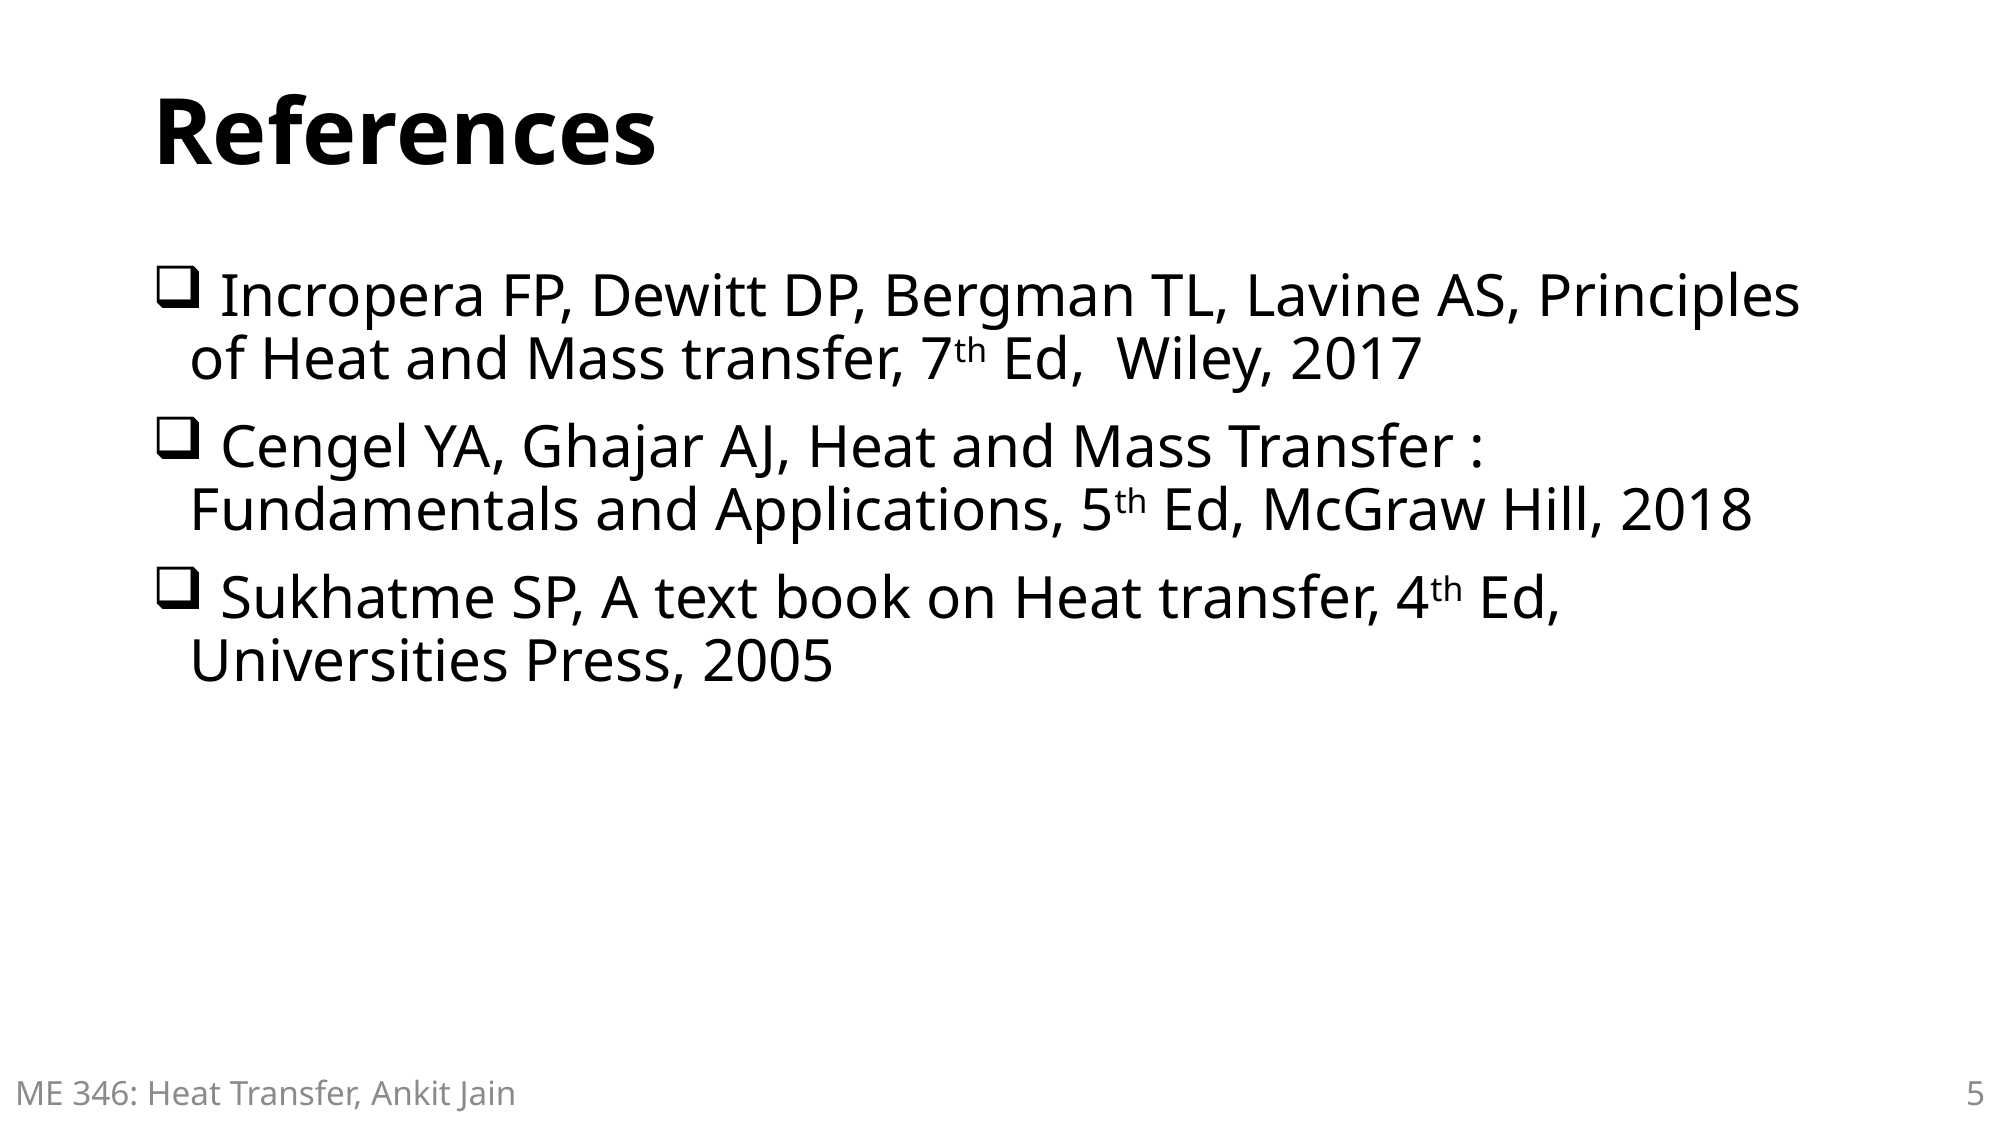

# References
 Incropera FP, Dewitt DP, Bergman TL, Lavine AS, Principles of Heat and Mass transfer, 7th Ed, Wiley, 2017
 Cengel YA, Ghajar AJ, Heat and Mass Transfer : Fundamentals and Applications, 5th Ed, McGraw Hill, 2018
 Sukhatme SP, A text book on Heat transfer, 4th Ed, Universities Press, 2005
ME 346: Heat Transfer, Ankit Jain
5